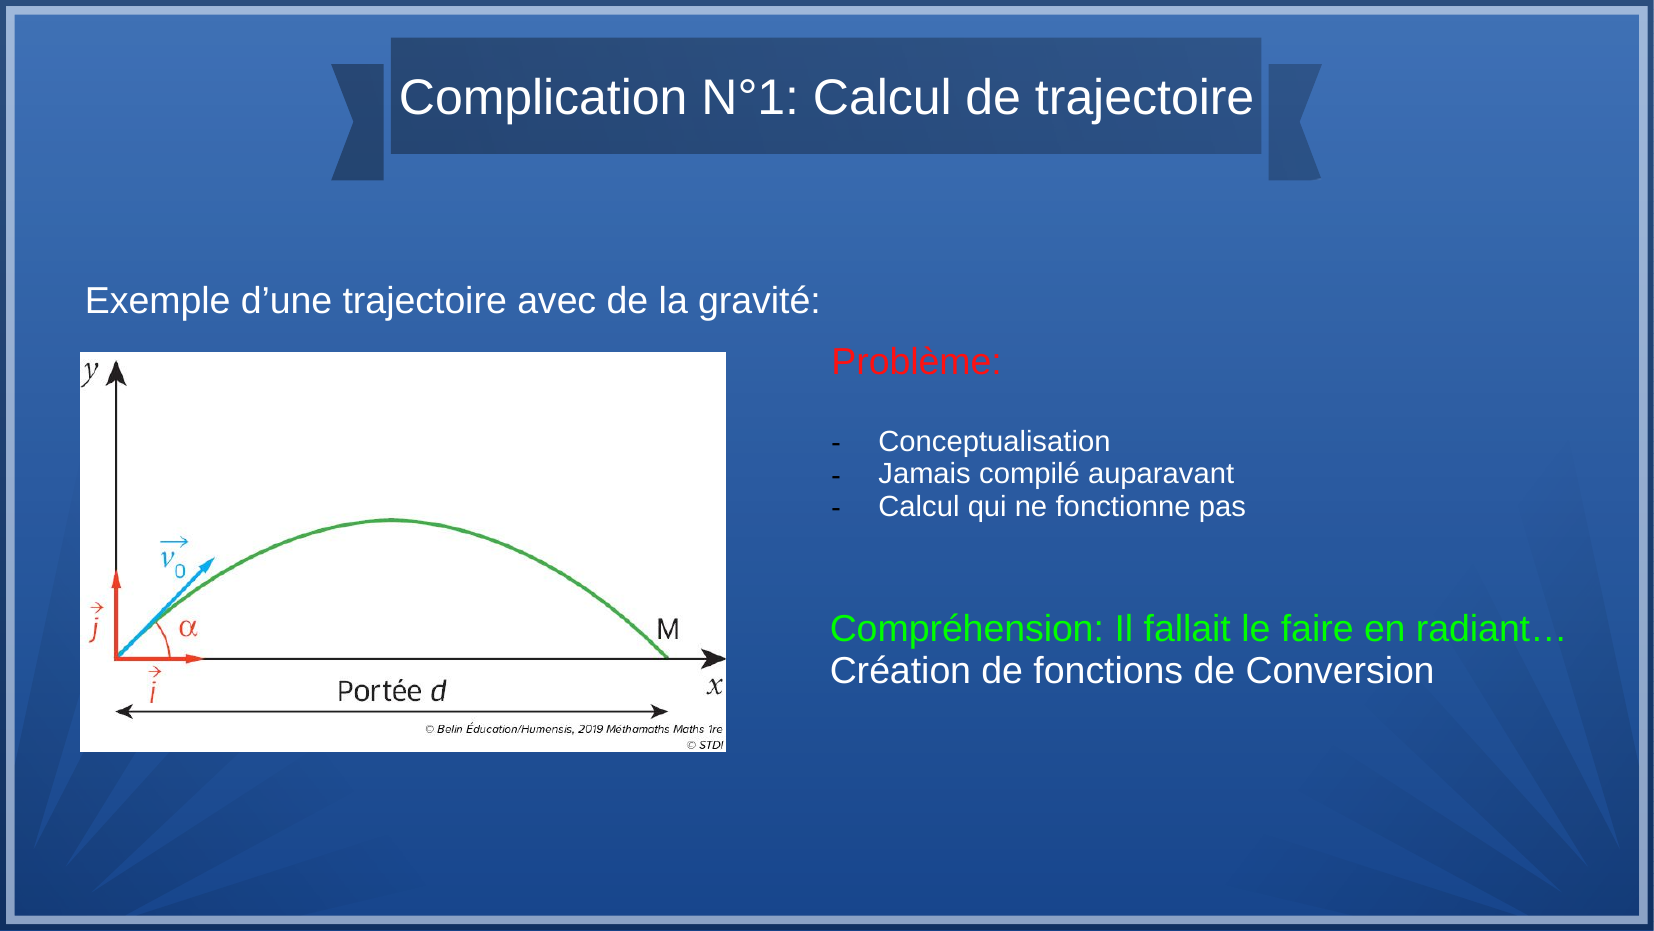

# Complication N°1: Calcul de trajectoire
Exemple d’une trajectoire avec de la gravité:
Problème:
Conceptualisation
Jamais compilé auparavant
Calcul qui ne fonctionne pas
Compréhension: Il fallait le faire en radiant…
Création de fonctions de Conversion